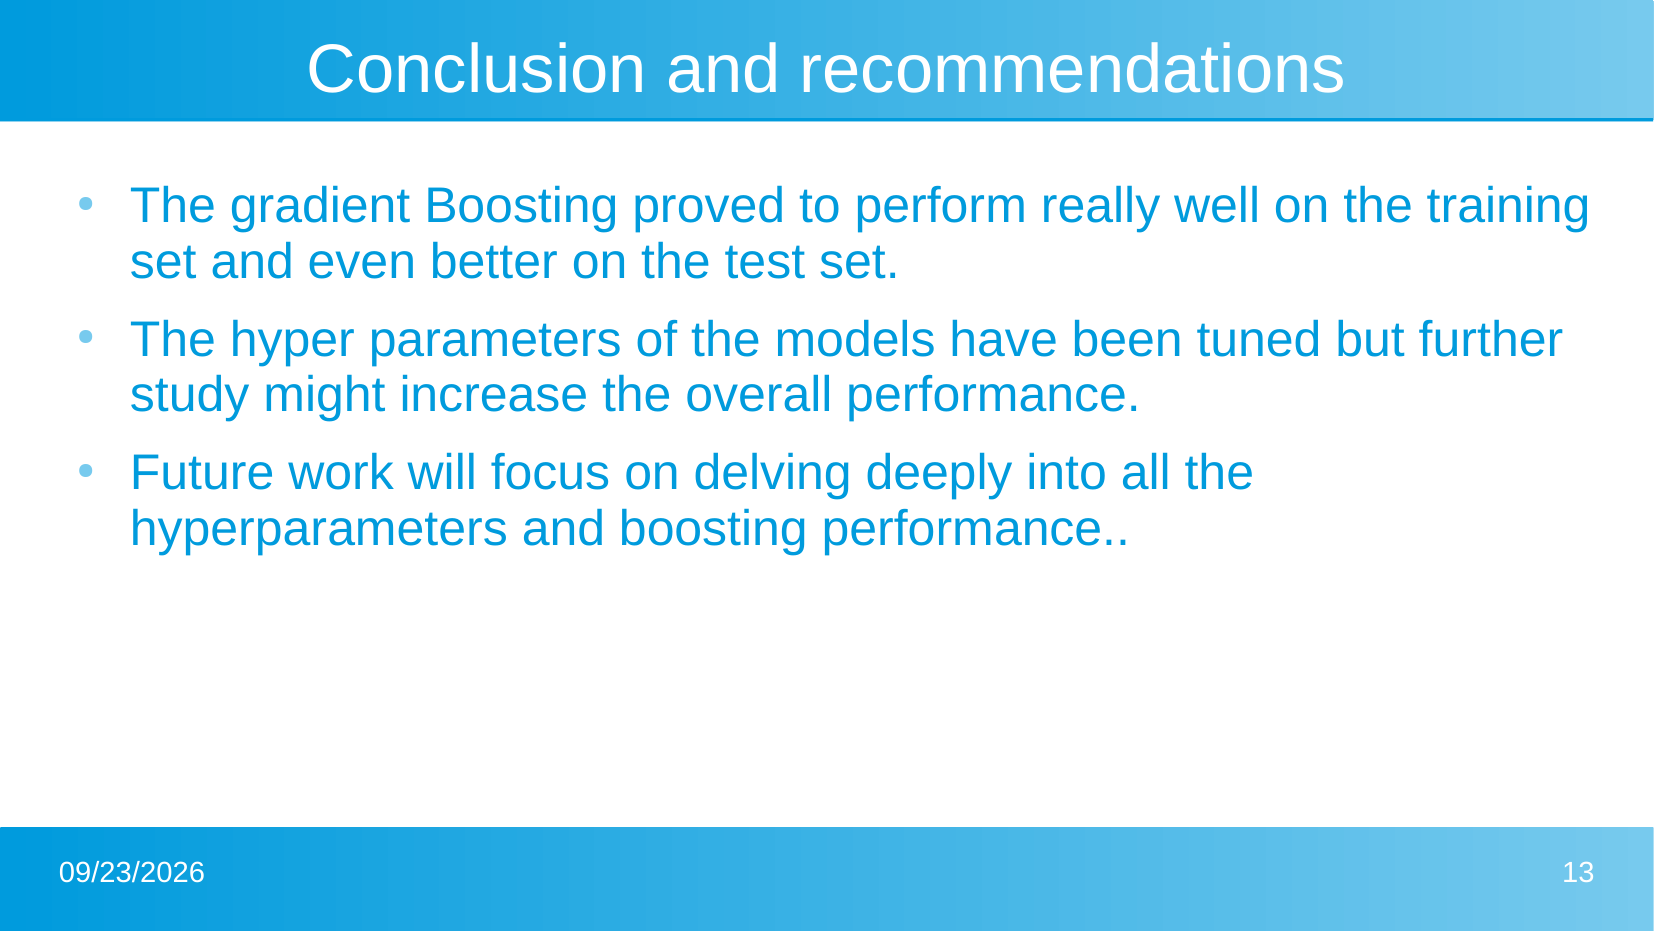

# Conclusion and recommendations
The gradient Boosting proved to perform really well on the training set and even better on the test set.
The hyper parameters of the models have been tuned but further study might increase the overall performance.
Future work will focus on delving deeply into all the hyperparameters and boosting performance..
13